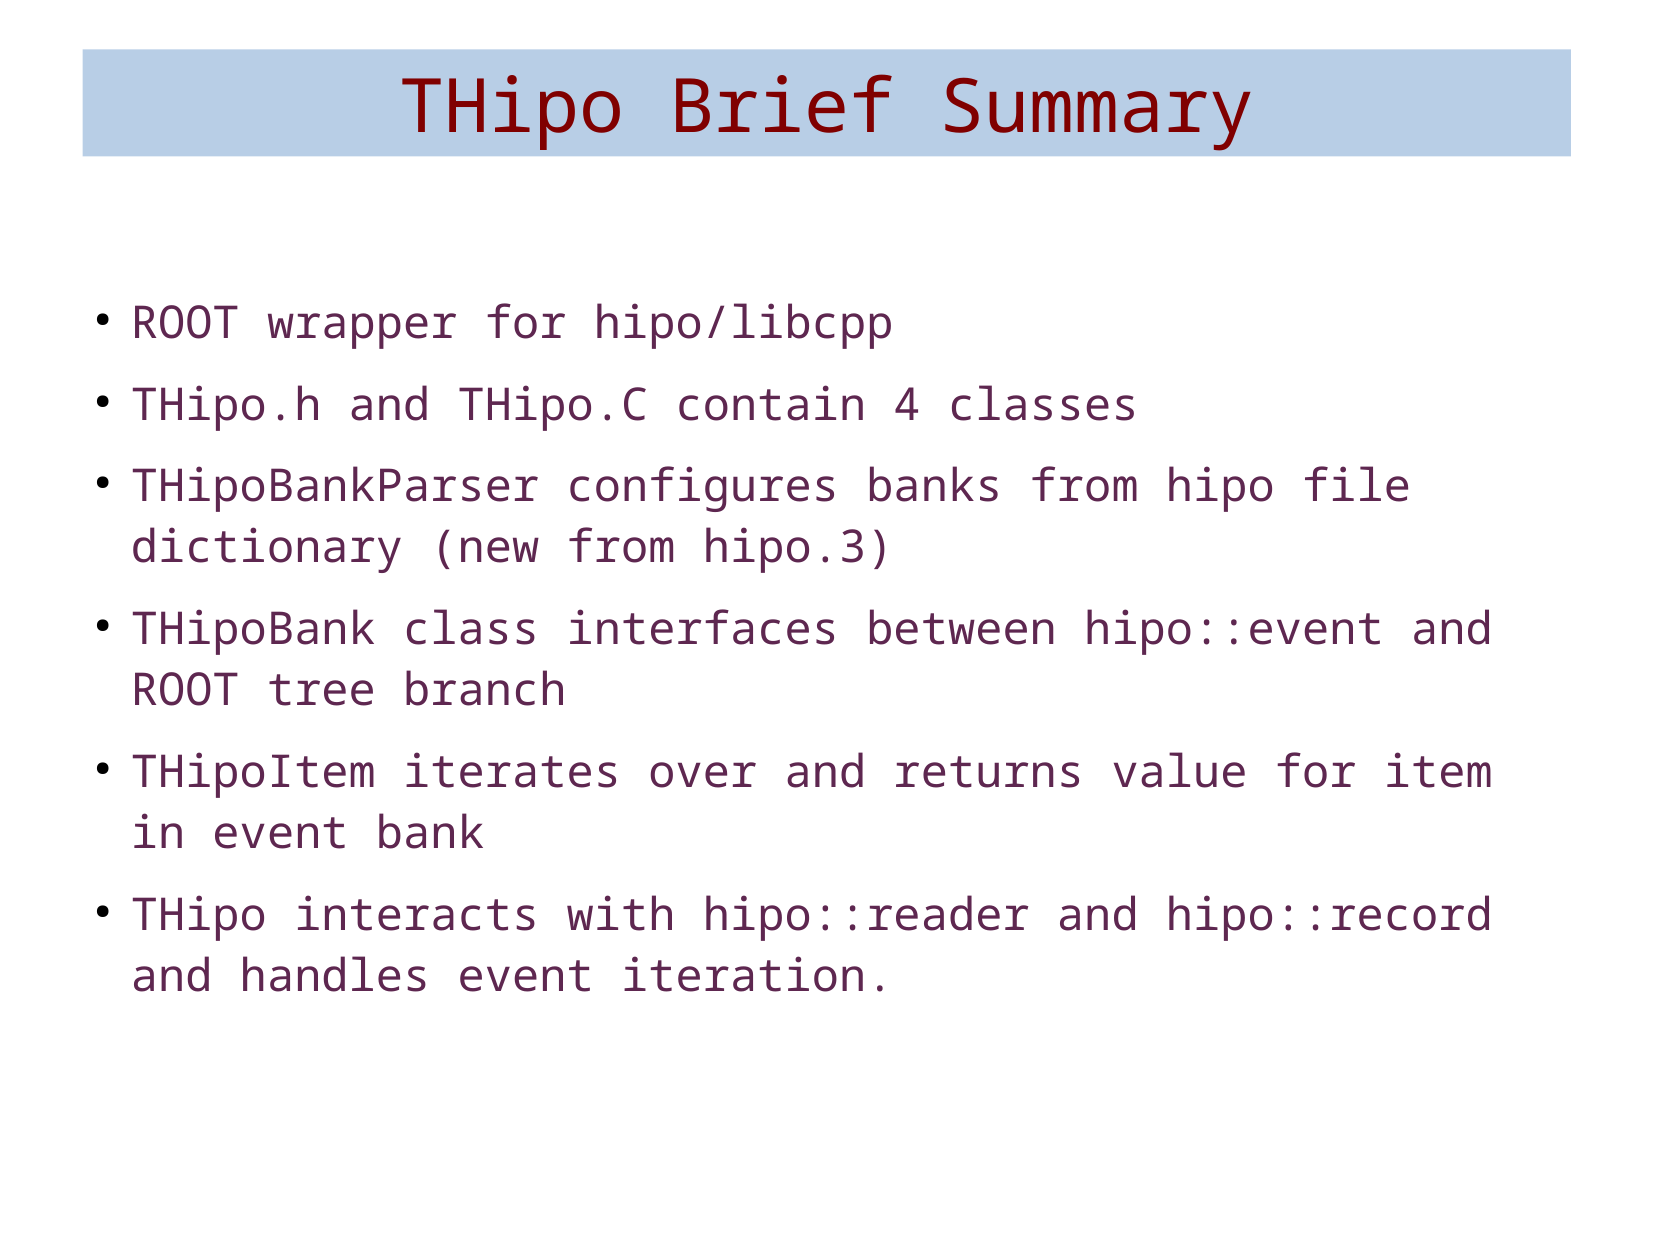

# THipo Brief Summary
ROOT wrapper for hipo/libcpp
THipo.h and THipo.C contain 4 classes
THipoBankParser configures banks from hipo file dictionary (new from hipo.3)
THipoBank class interfaces between hipo::event and ROOT tree branch
THipoItem iterates over and returns value for item in event bank
THipo interacts with hipo::reader and hipo::record and handles event iteration.